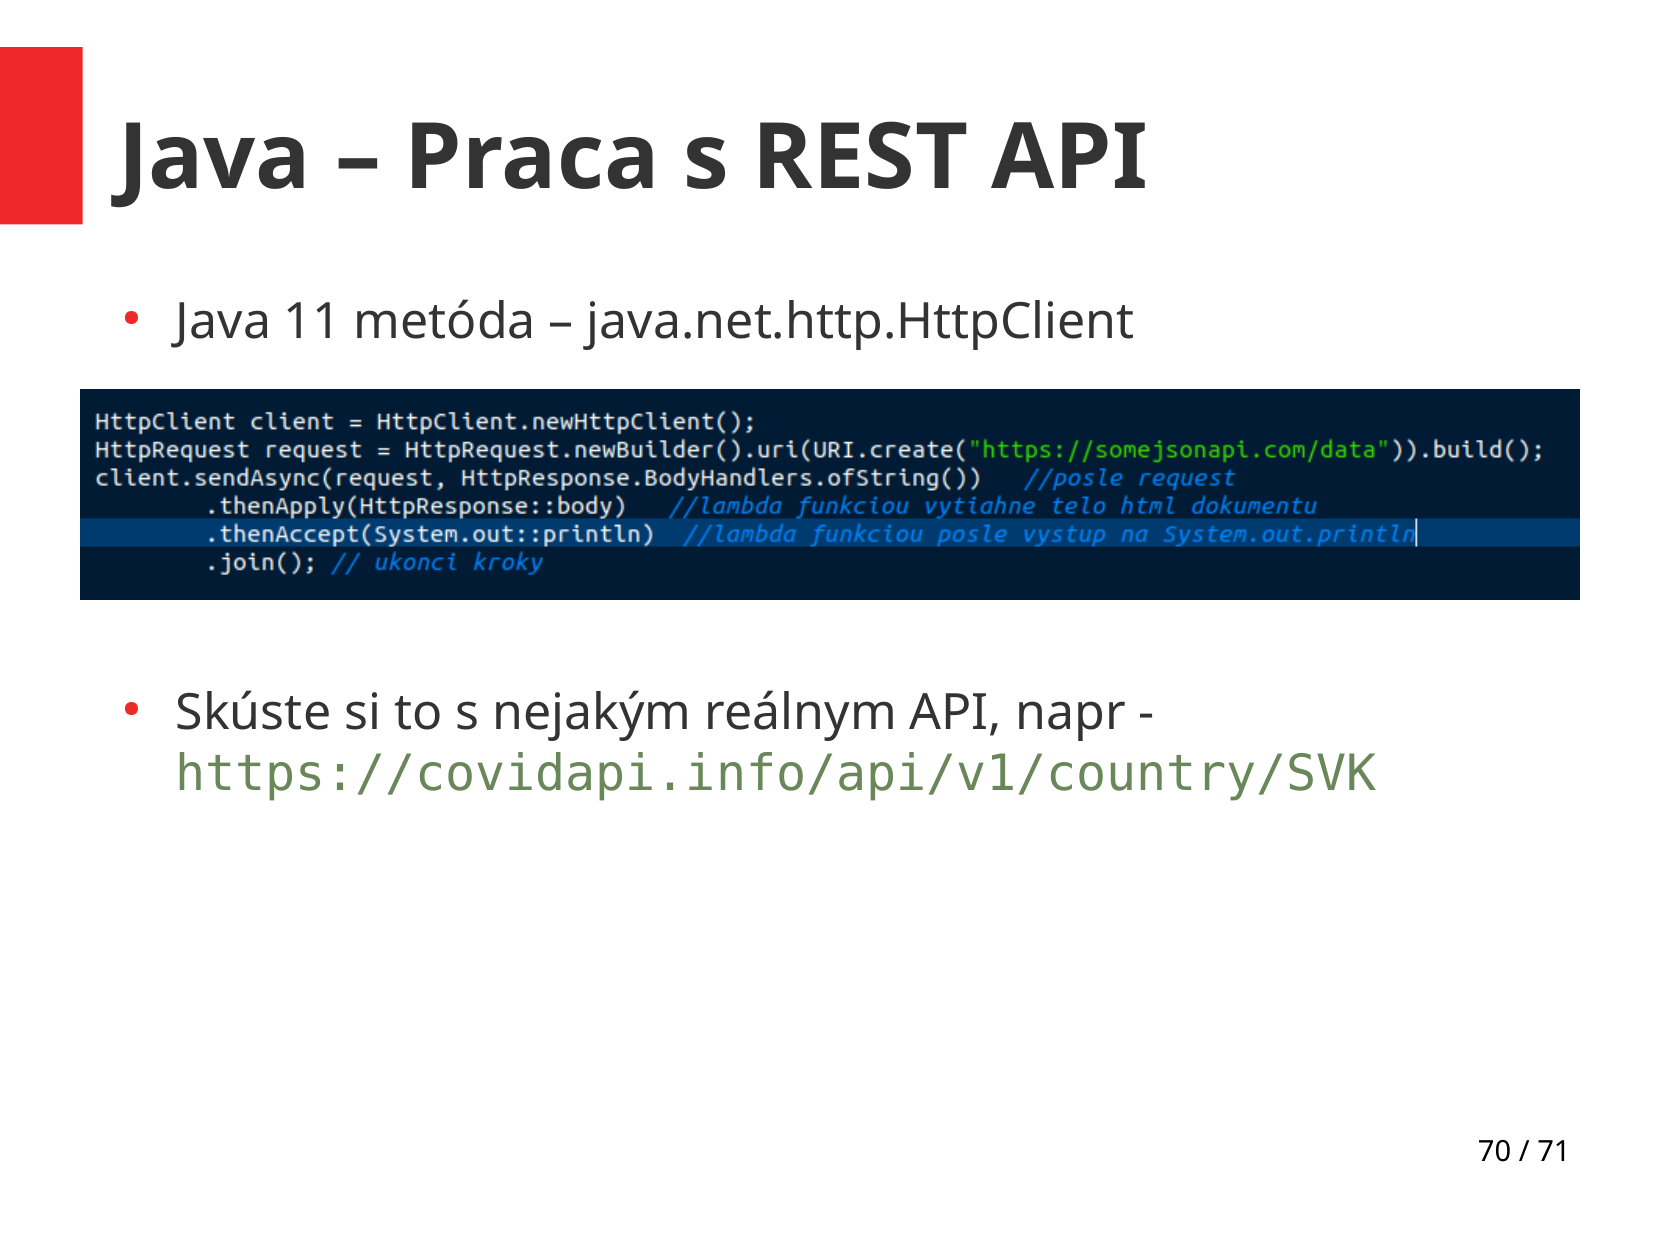

# Java – Praca s REST API
Java 11 metóda – java.net.http.HttpClient
Skúste si to s nejakým reálnym API, napr - https://covidapi.info/api/v1/country/SVK
70